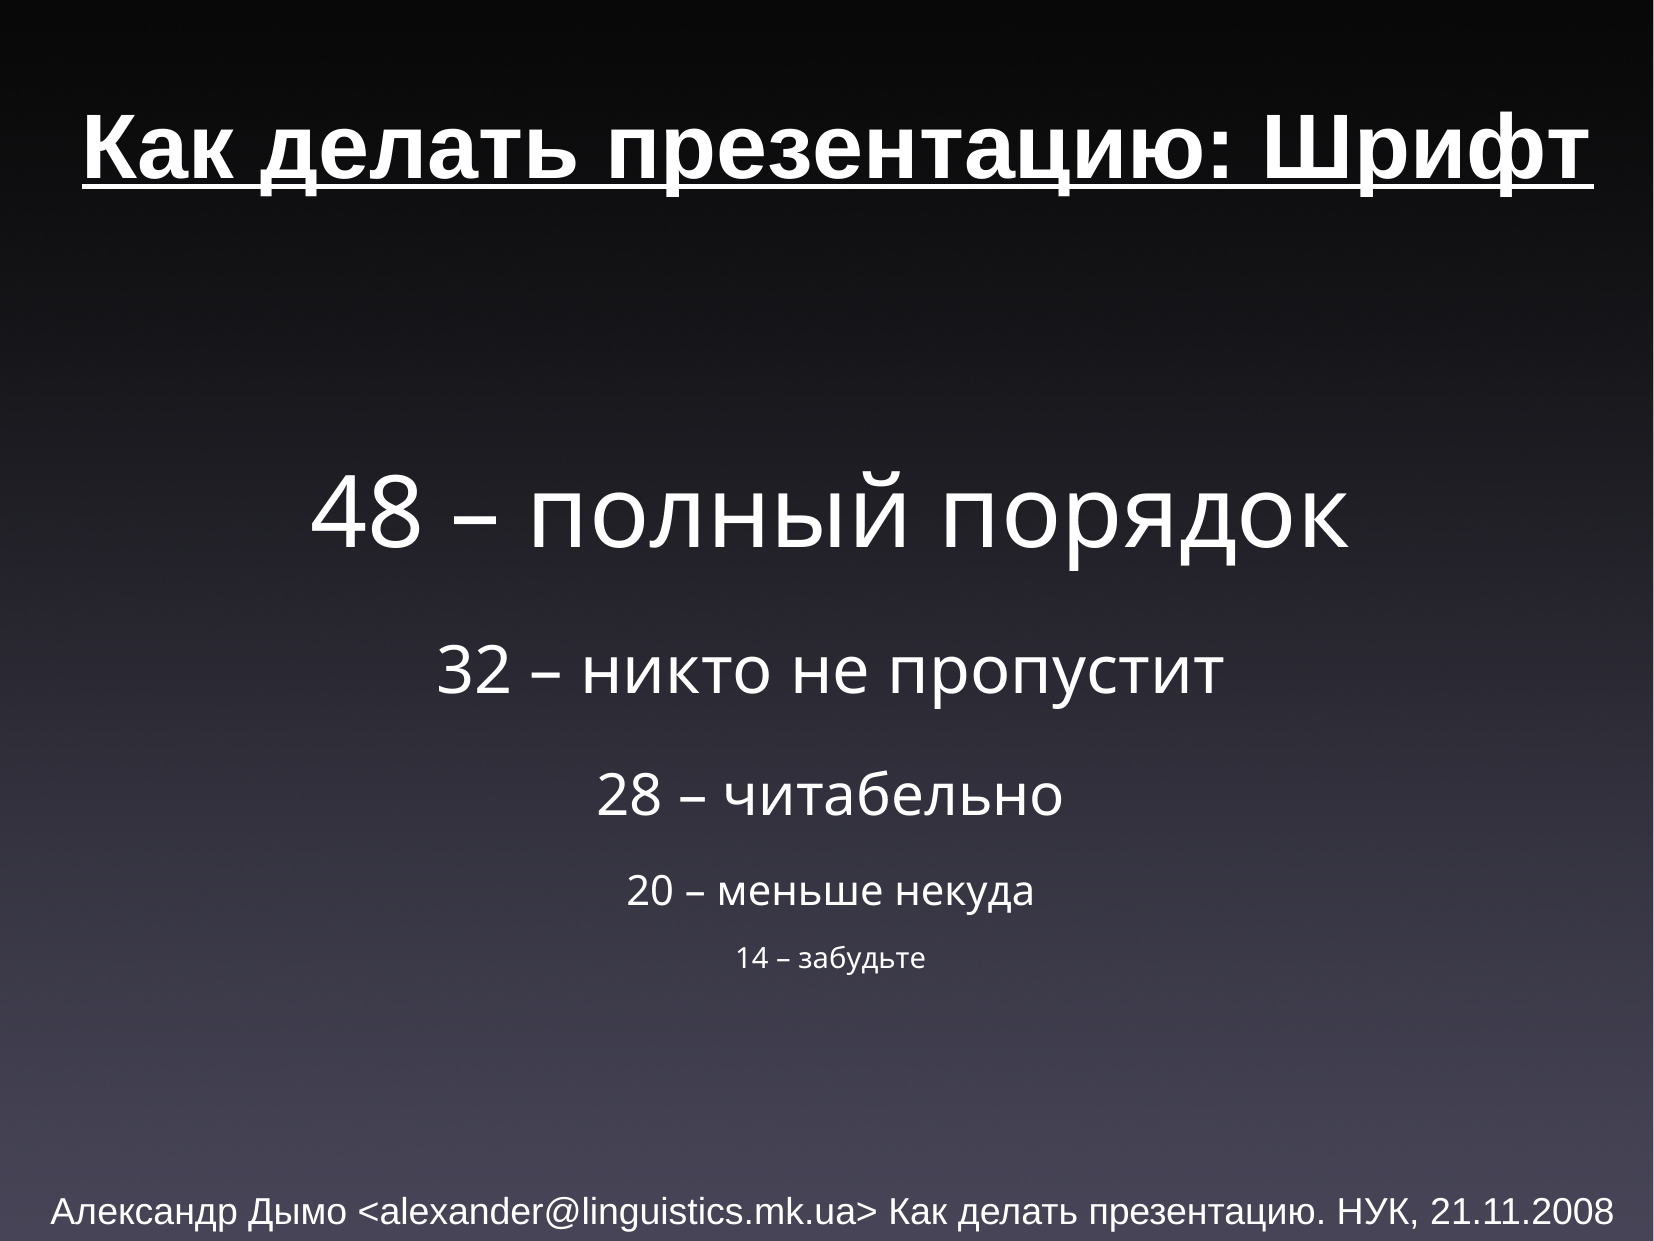

# Как делать презентацию: Шрифт
48 – полный порядок
32 – никто не пропустит
28 – читабельно
20 – меньше некуда
14 – забудьте
Александр Дымо <alexander@linguistics.mk.ua> Как делать презентацию. НУК, 21.11.2008